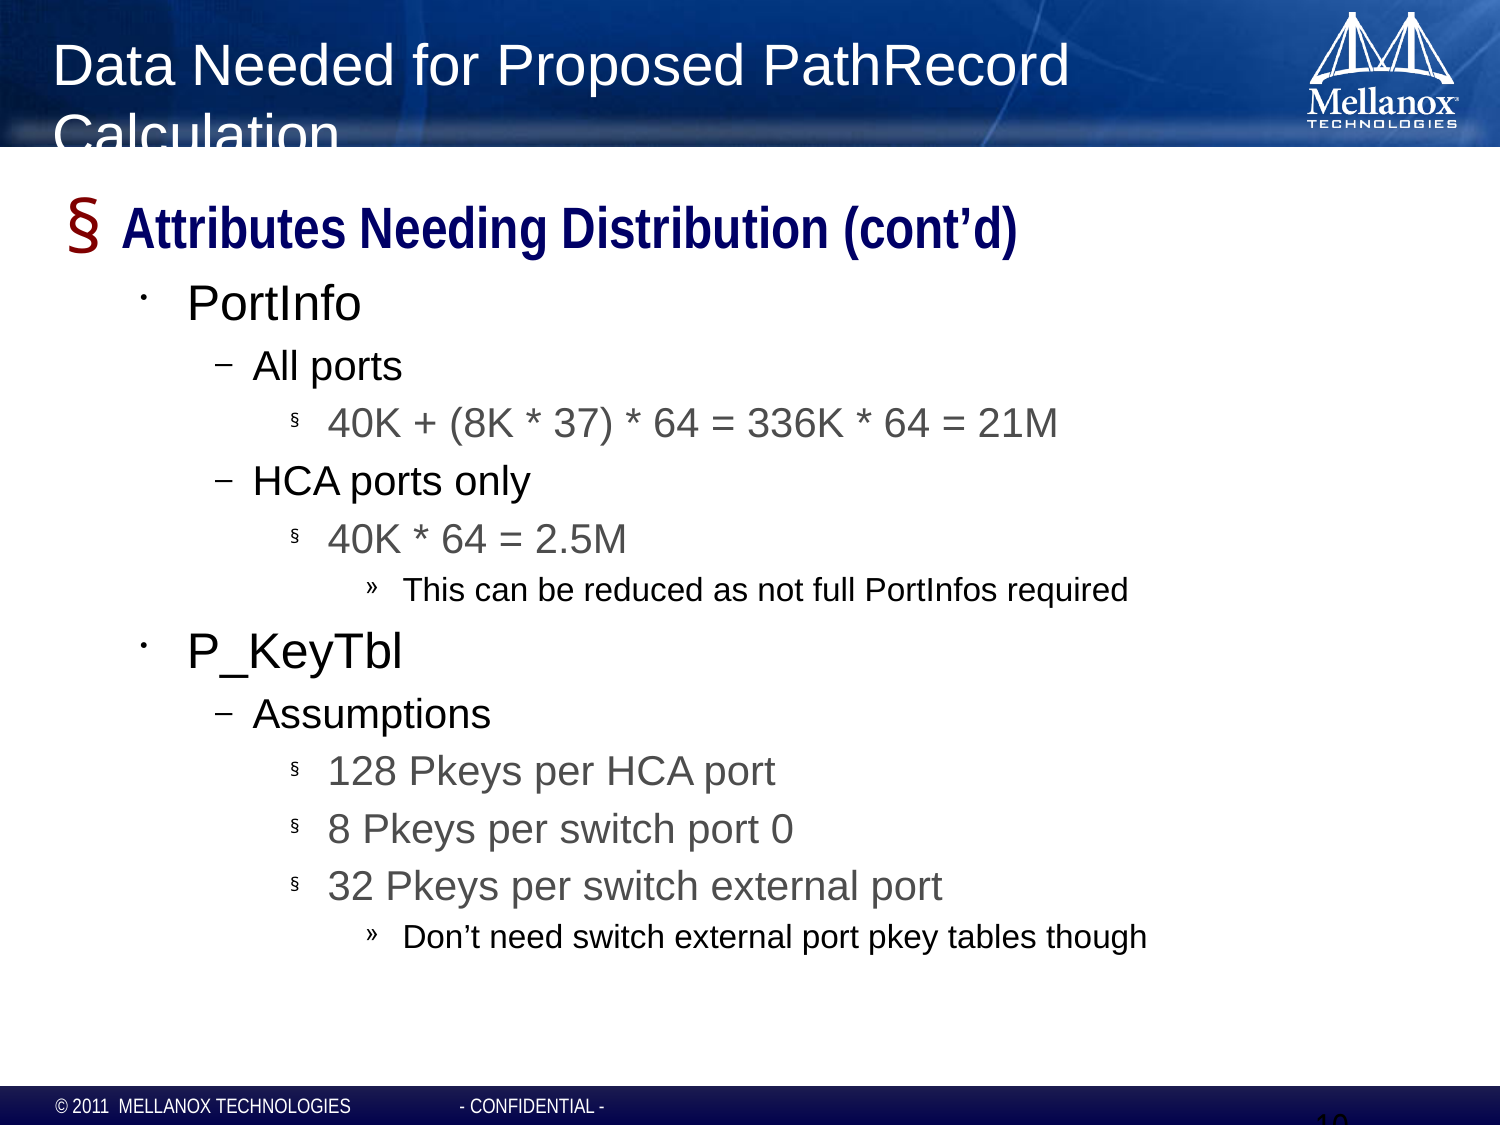

# Data Needed for Proposed PathRecord Calculation
Attributes Needing Distribution (cont’d)
PortInfo
All ports
40K + (8K * 37) * 64 = 336K * 64 = 21M
HCA ports only
40K * 64 = 2.5M
This can be reduced as not full PortInfos required
P_KeyTbl
Assumptions
128 Pkeys per HCA port
8 Pkeys per switch port 0
32 Pkeys per switch external port
Don’t need switch external port pkey tables though